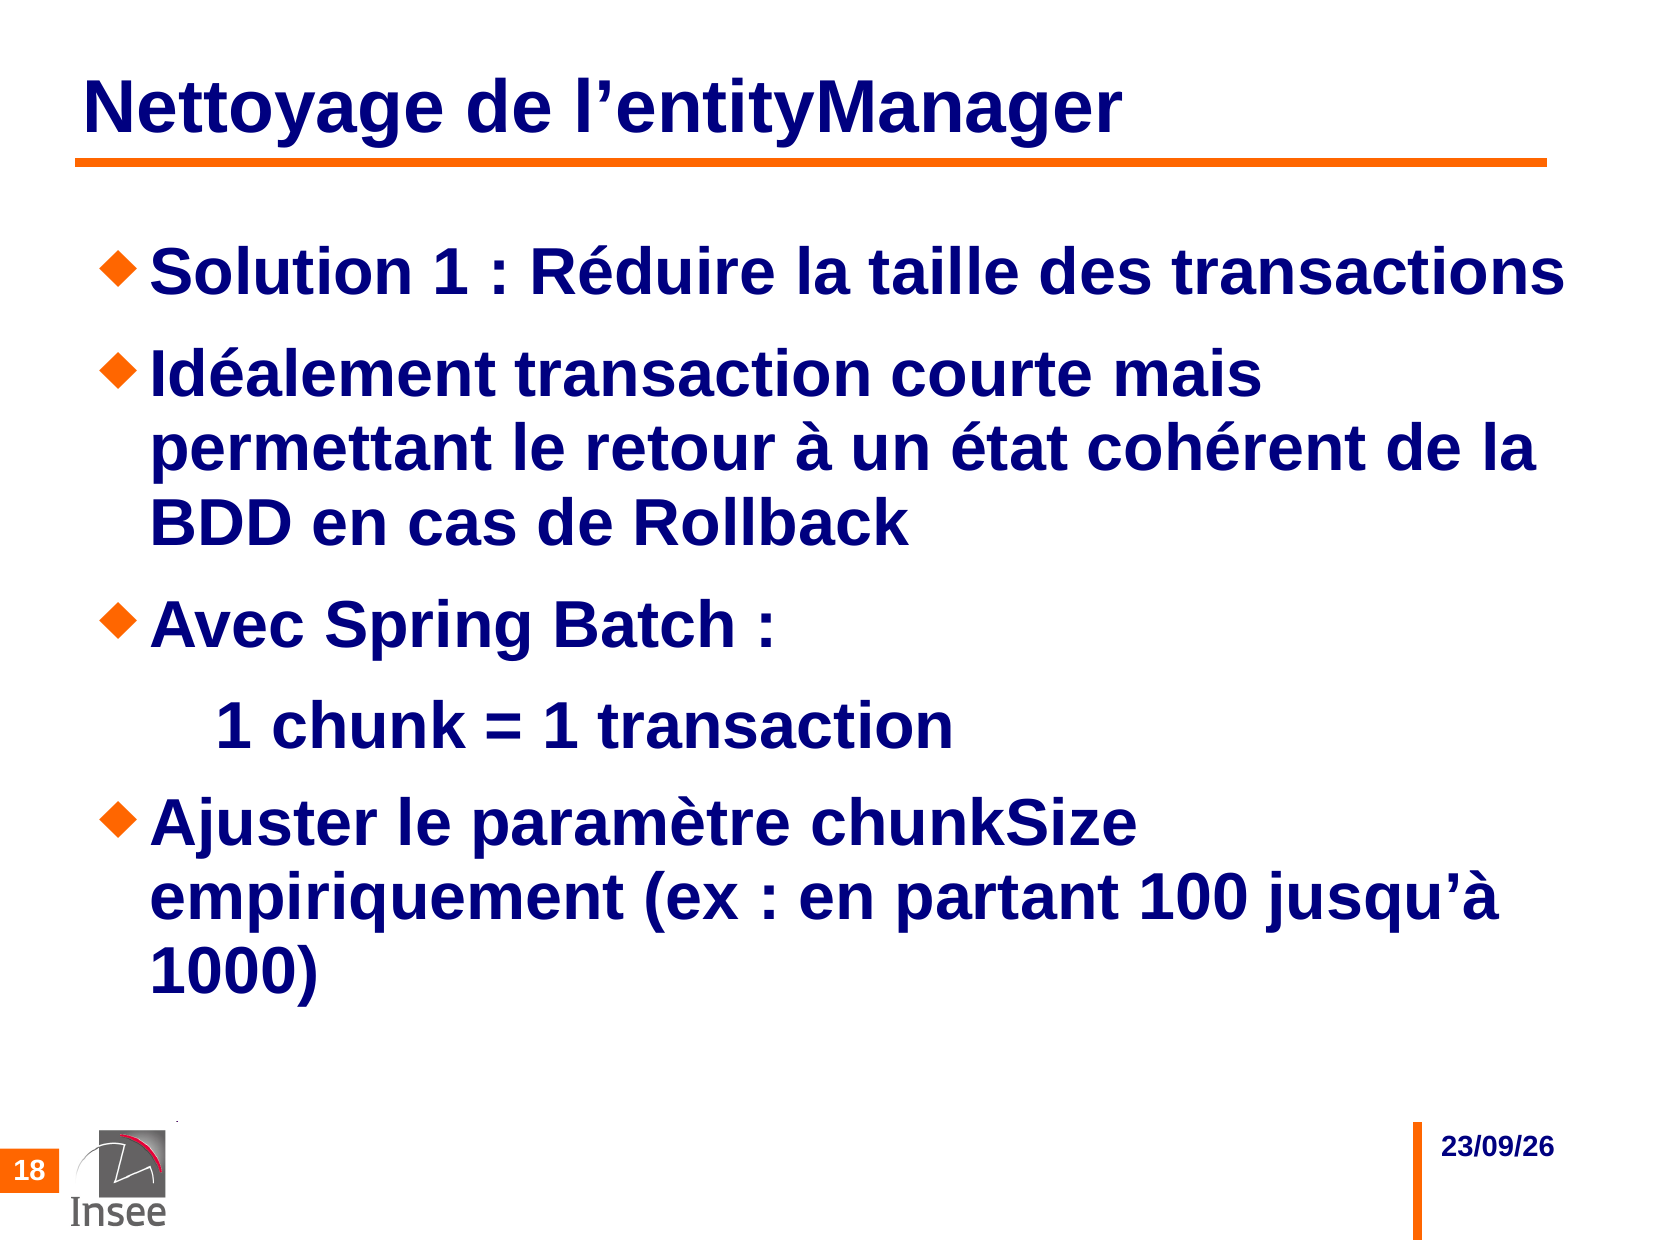

# Nettoyage de l’entityManager
Solution 1 : Réduire la taille des transactions
Idéalement transaction courte mais permettant le retour à un état cohérent de la BDD en cas de Rollback
Avec Spring Batch :
1 chunk = 1 transaction
Ajuster le paramètre chunkSize empiriquement (ex : en partant 100 jusqu’à 1000)
18